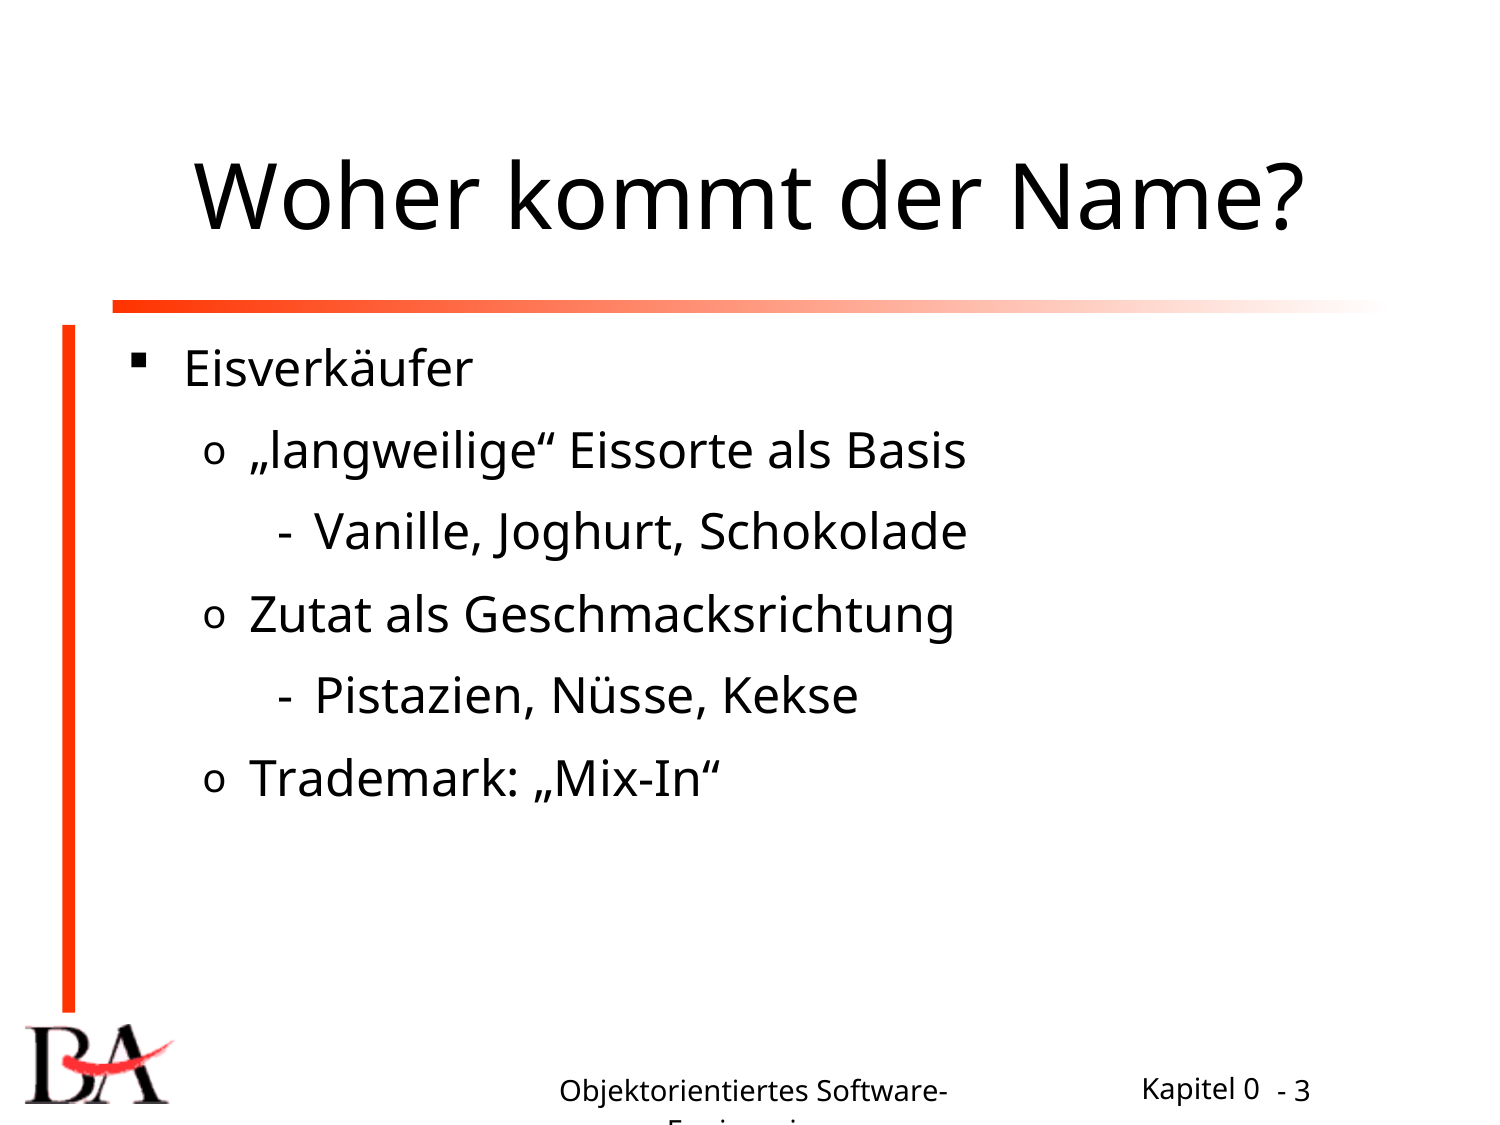

# Woher kommt der Name?
Eisverkäufer
„langweilige“ Eissorte als Basis
Vanille, Joghurt, Schokolade
Zutat als Geschmacksrichtung
Pistazien, Nüsse, Kekse
Trademark: „Mix-In“
3